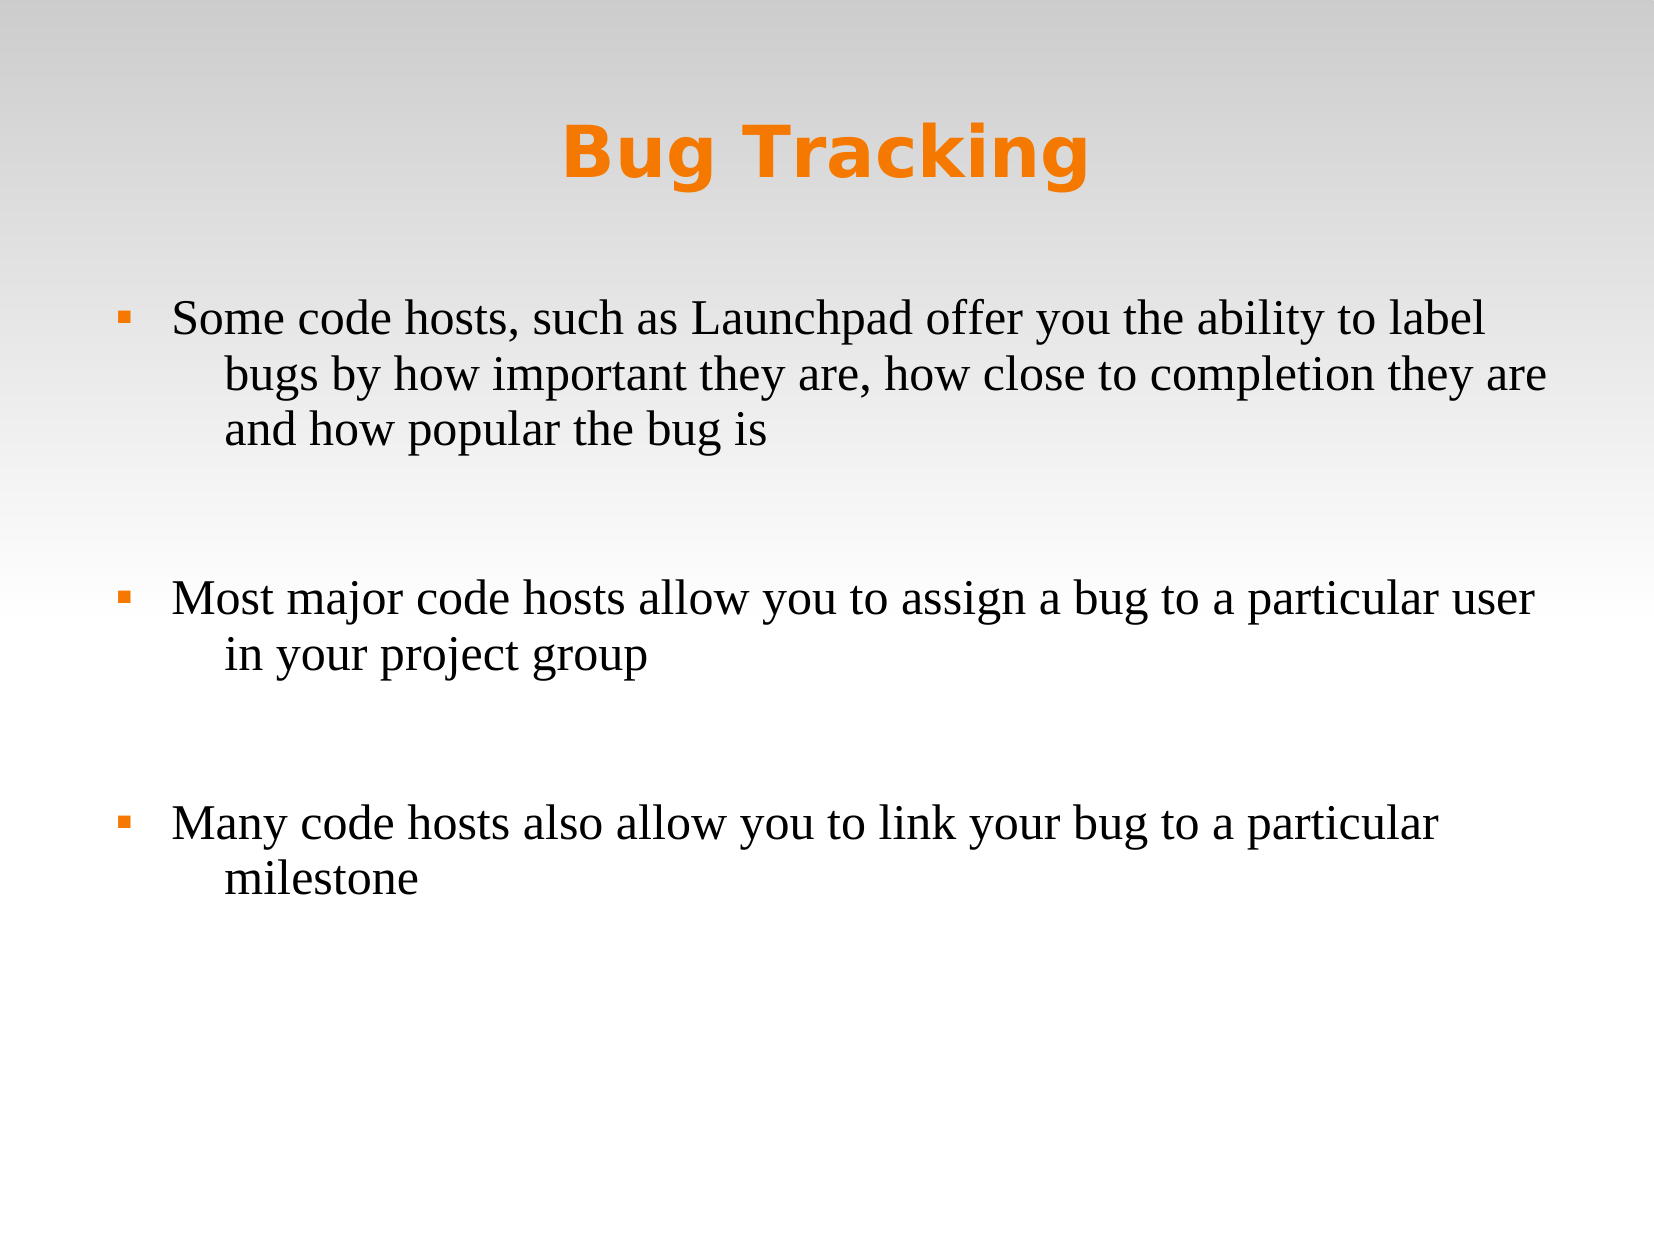

# Bug Tracking
Some code hosts, such as Launchpad offer you the ability to label bugs by how important they are, how close to completion they are and how popular the bug is
Most major code hosts allow you to assign a bug to a particular user in your project group
Many code hosts also allow you to link your bug to a particular milestone